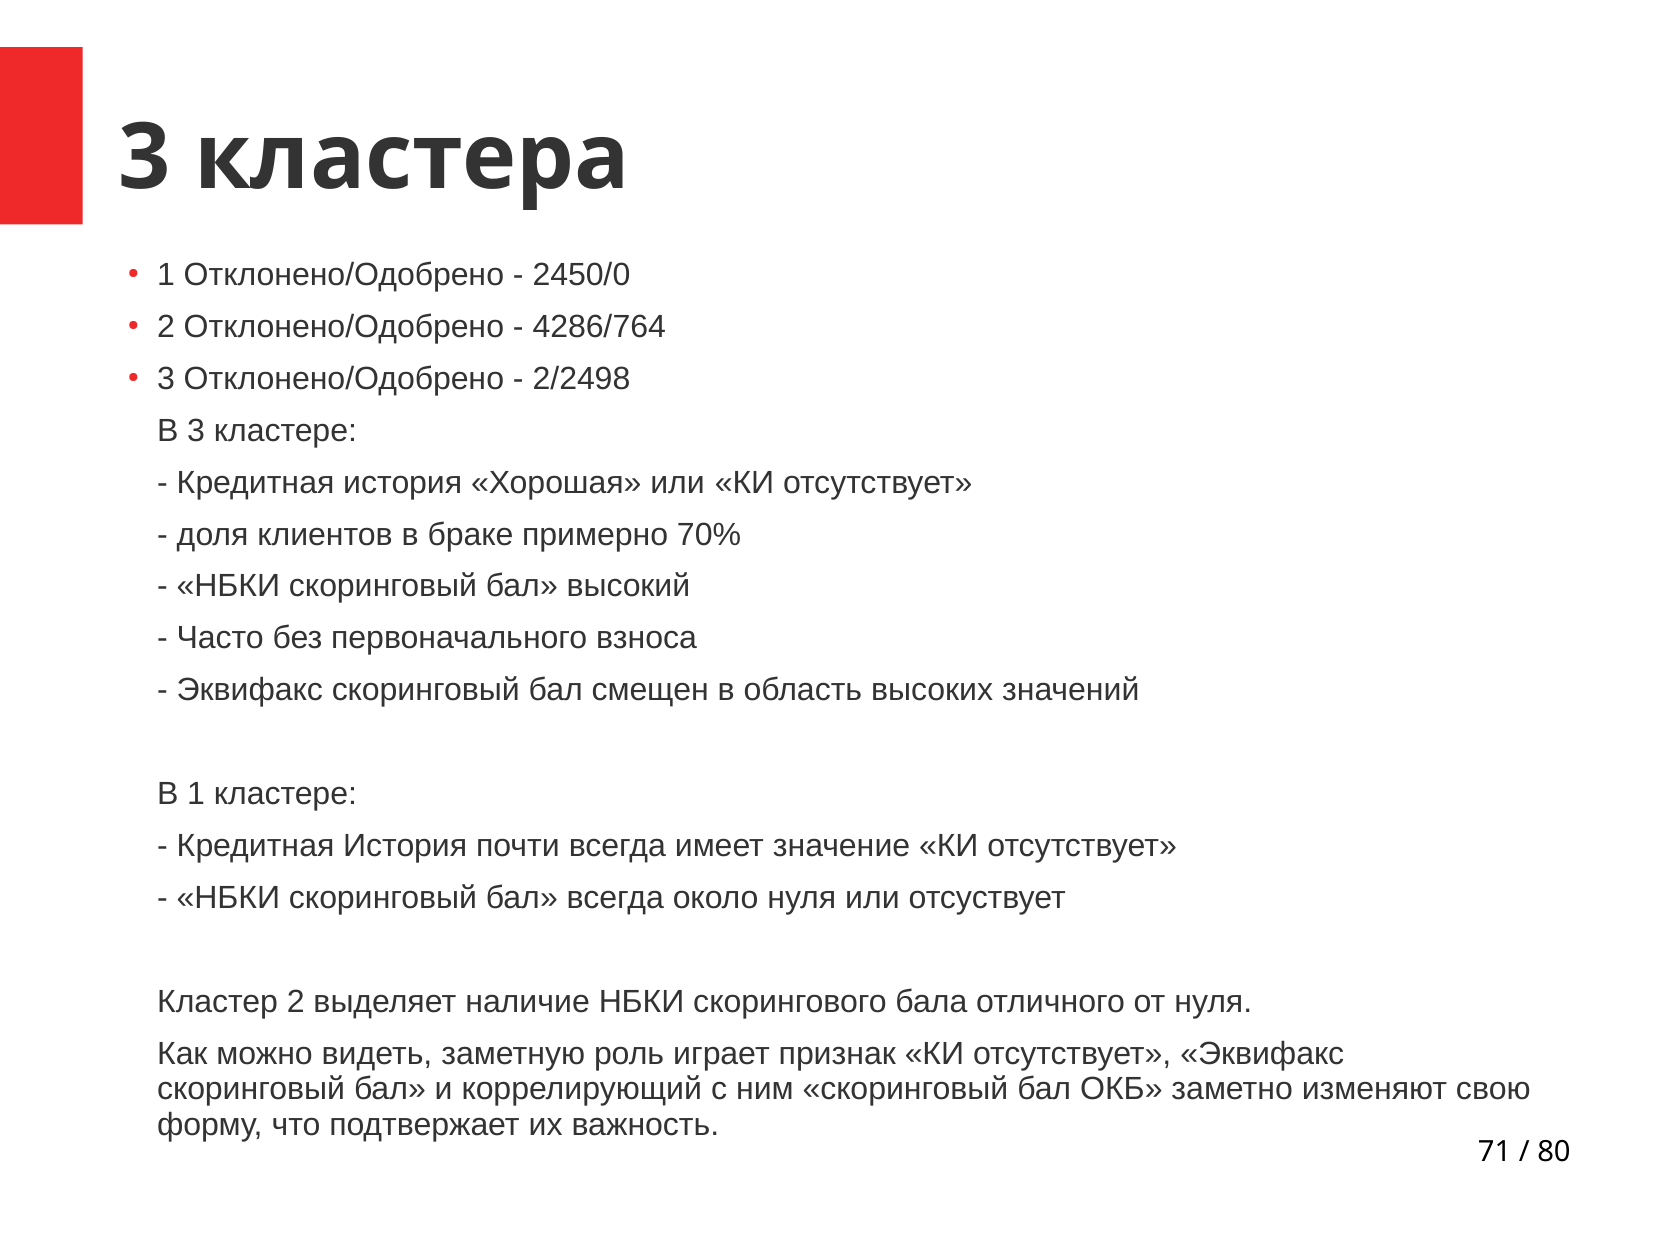

# 3 кластера
1 Отклонено/Одобрено - 2450/0
2 Отклонено/Одобрено - 4286/764
3 Отклонено/Одобрено - 2/2498
В 3 кластере:
- Кредитная история «Хорошая» или «КИ отсутствует»
- доля клиентов в браке примерно 70%
- «НБКИ скоринговый бал» высокий
- Часто без первоначального взноса
- Эквифакс скоринговый бал смещен в область высоких значений
В 1 кластере:
- Кредитная История почти всегда имеет значение «КИ отсутствует»
- «НБКИ скоринговый бал» всегда около нуля или отсуствует
Кластер 2 выделяет наличие НБКИ скорингового бала отличного от нуля.
Как можно видеть, заметную роль играет признак «КИ отсутствует», «Эквифакс скоринговый бал» и коррелирующий с ним «скоринговый бал ОКБ» заметно изменяют свою форму, что подтвержает их важность.
71